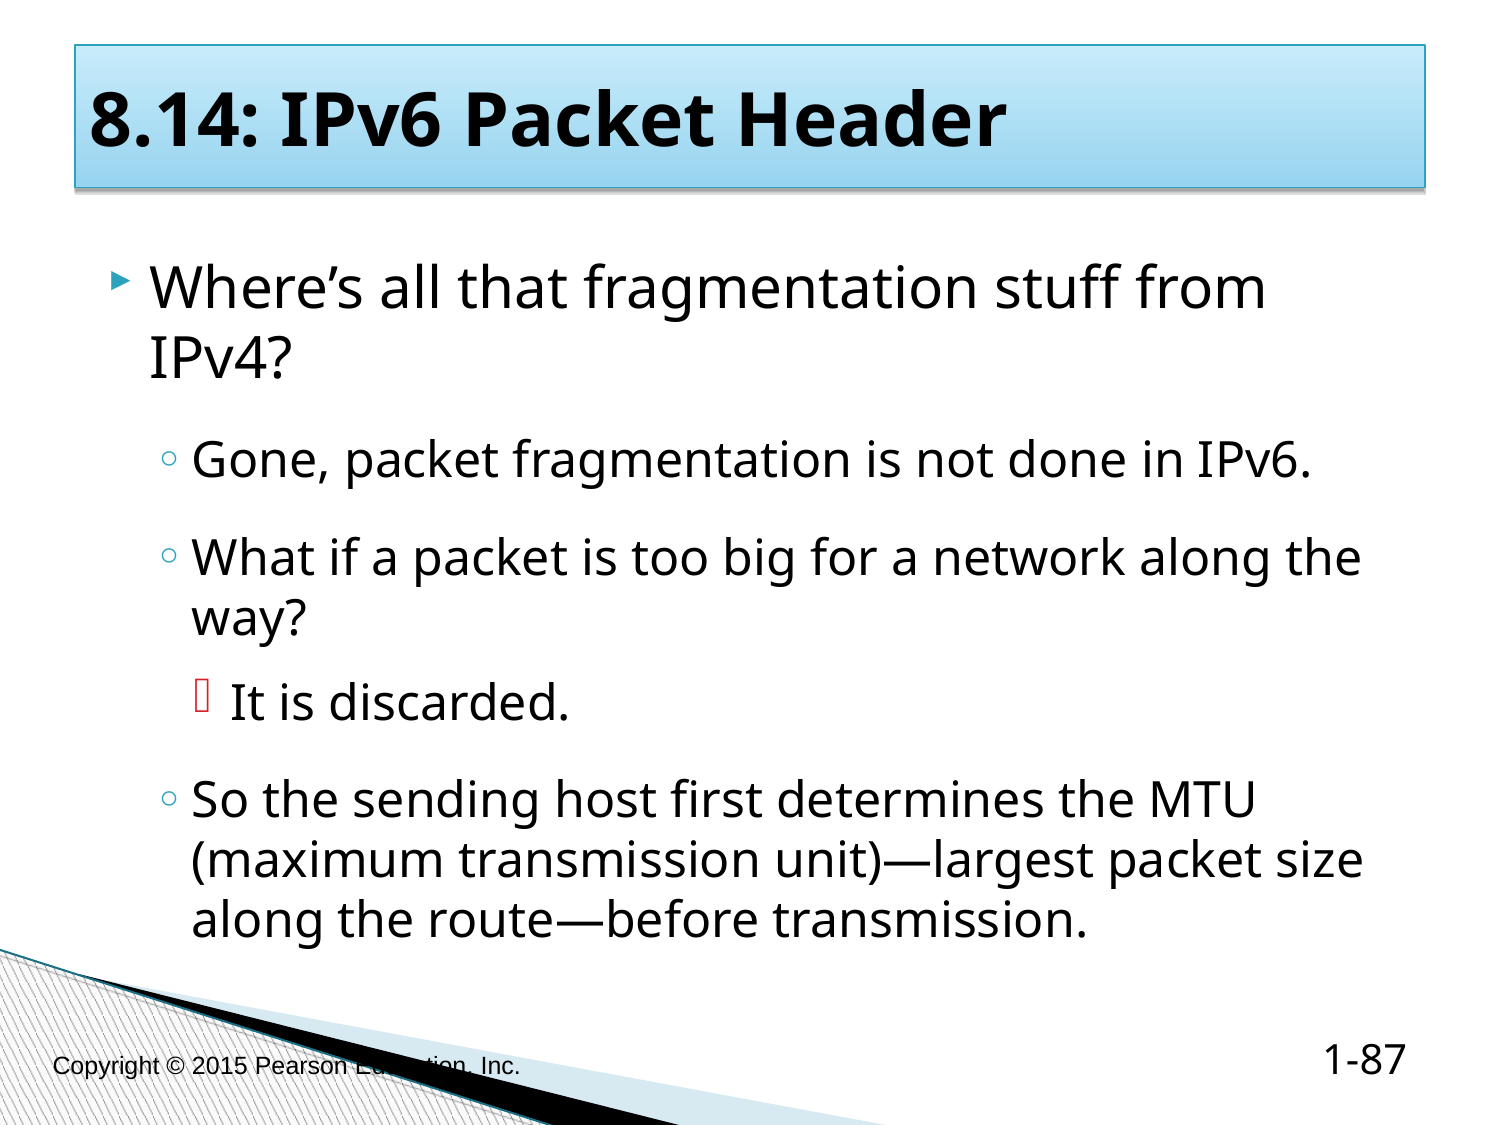

8.14: IPv6 Packet Header
# Where’s all that fragmentation stuff from IPv4?
Gone, packet fragmentation is not done in IPv6.
What if a packet is too big for a network along the way?
It is discarded.
So the sending host first determines the MTU (maximum transmission unit)—largest packet size along the route—before transmission.
Copyright © 2015 Pearson Education, Inc.